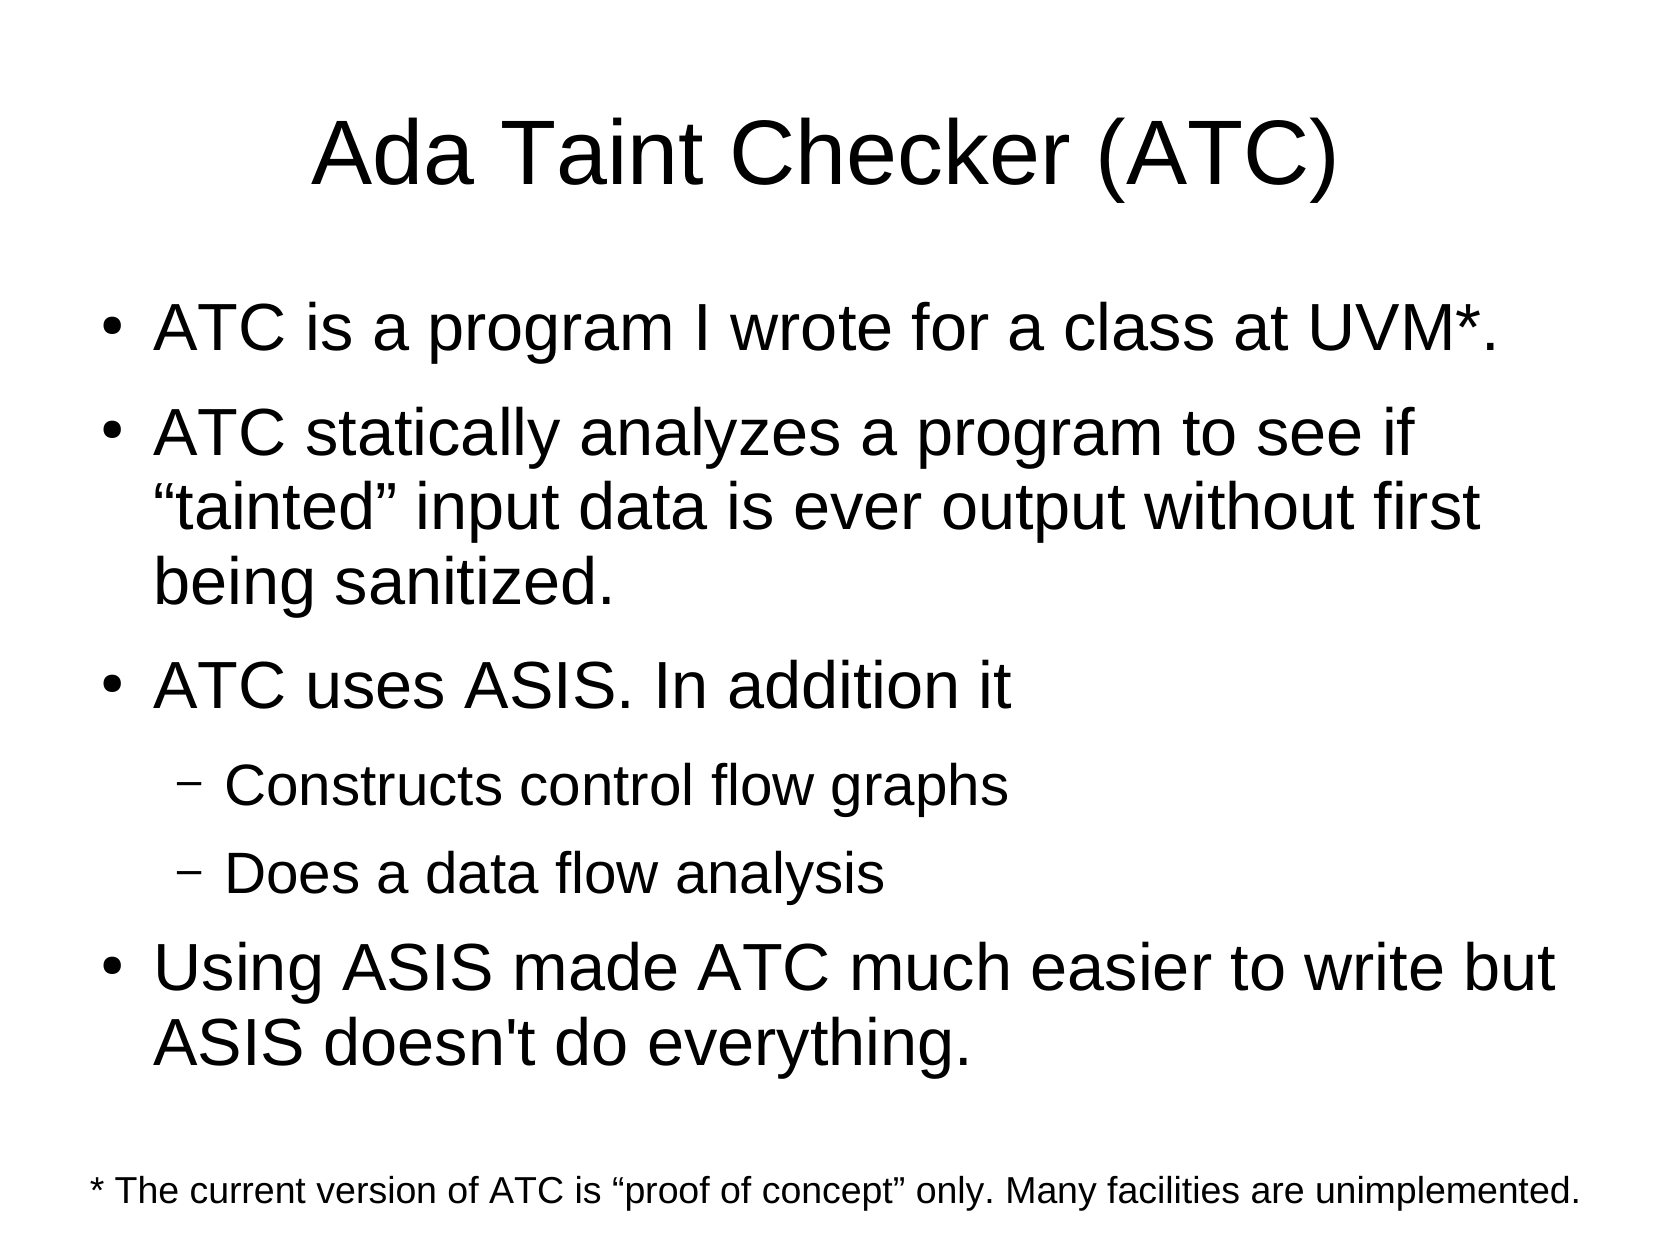

# Ada Taint Checker (ATC)
ATC is a program I wrote for a class at UVM*.
ATC statically analyzes a program to see if “tainted” input data is ever output without first being sanitized.
ATC uses ASIS. In addition it
Constructs control flow graphs
Does a data flow analysis
Using ASIS made ATC much easier to write but ASIS doesn't do everything.
* The current version of ATC is “proof of concept” only. Many facilities are unimplemented.